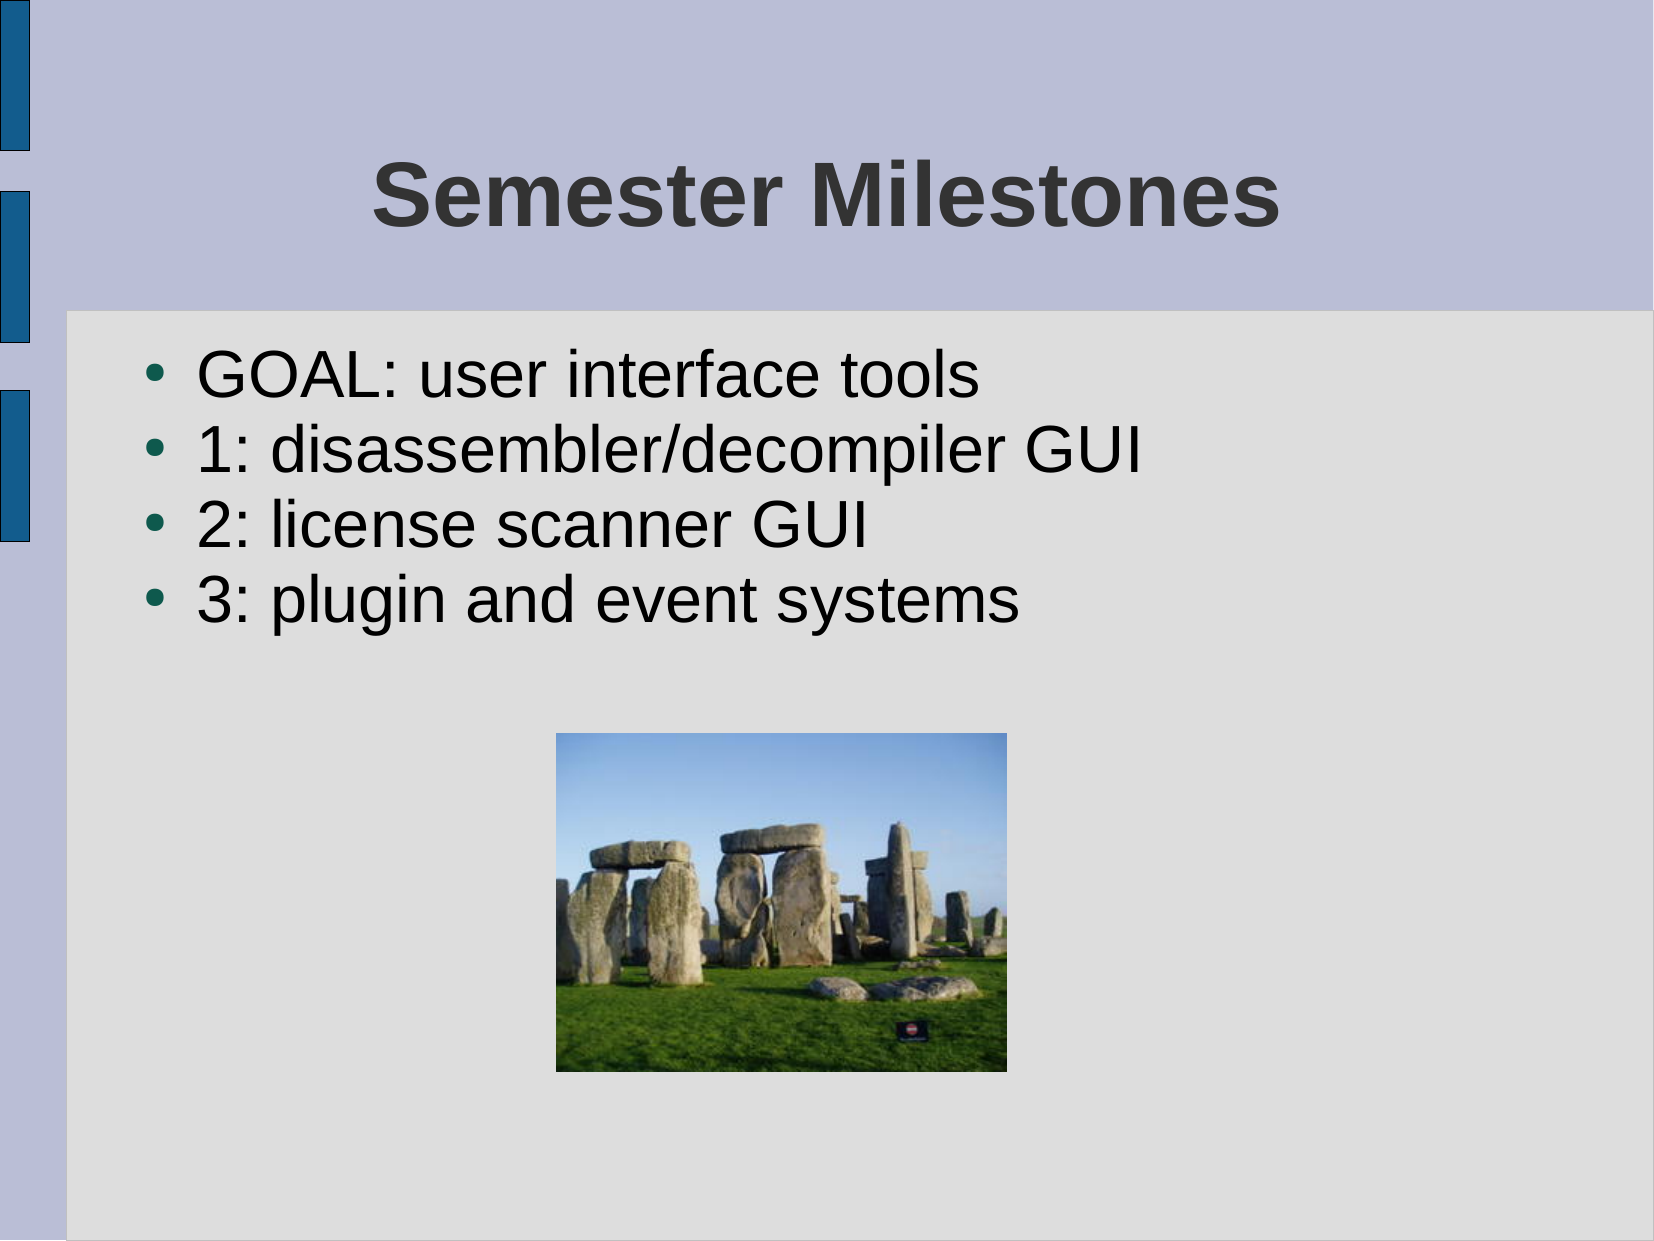

# Semester Milestones
GOAL: user interface tools
1: disassembler/decompiler GUI
2: license scanner GUI
3: plugin and event systems